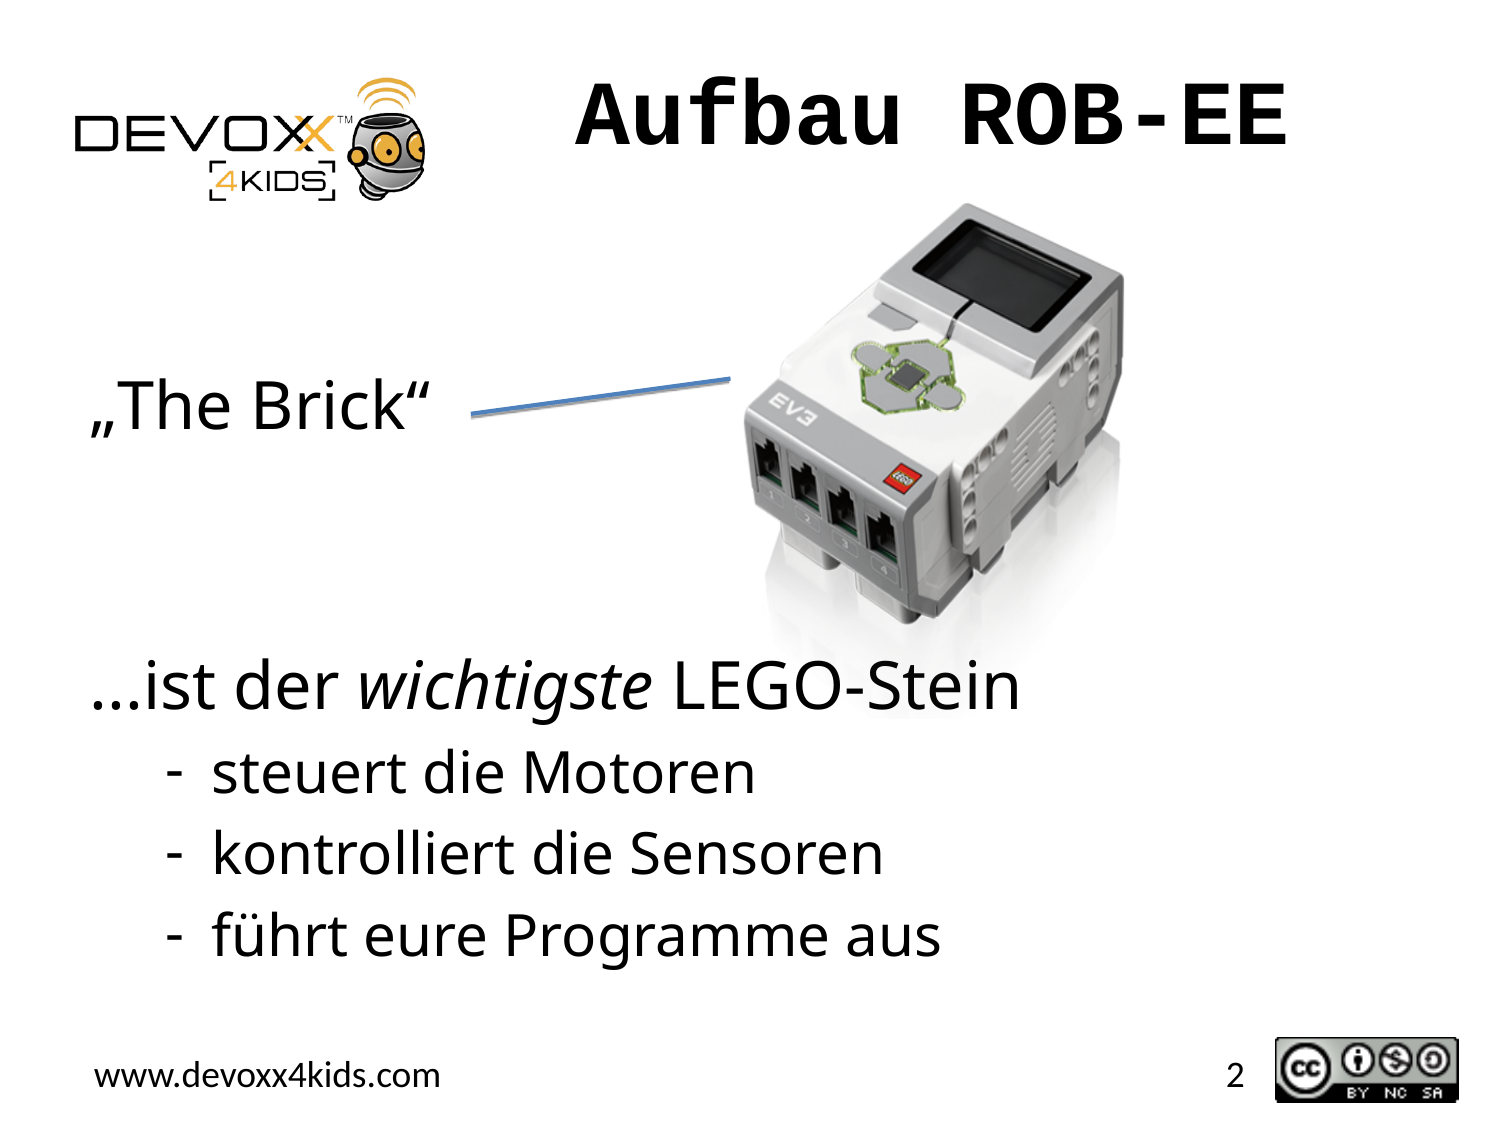

# Aufbau ROB-EE
„The Brick“
...ist der wichtigste LEGO-Stein
steuert die Motoren
kontrolliert die Sensoren
führt eure Programme aus